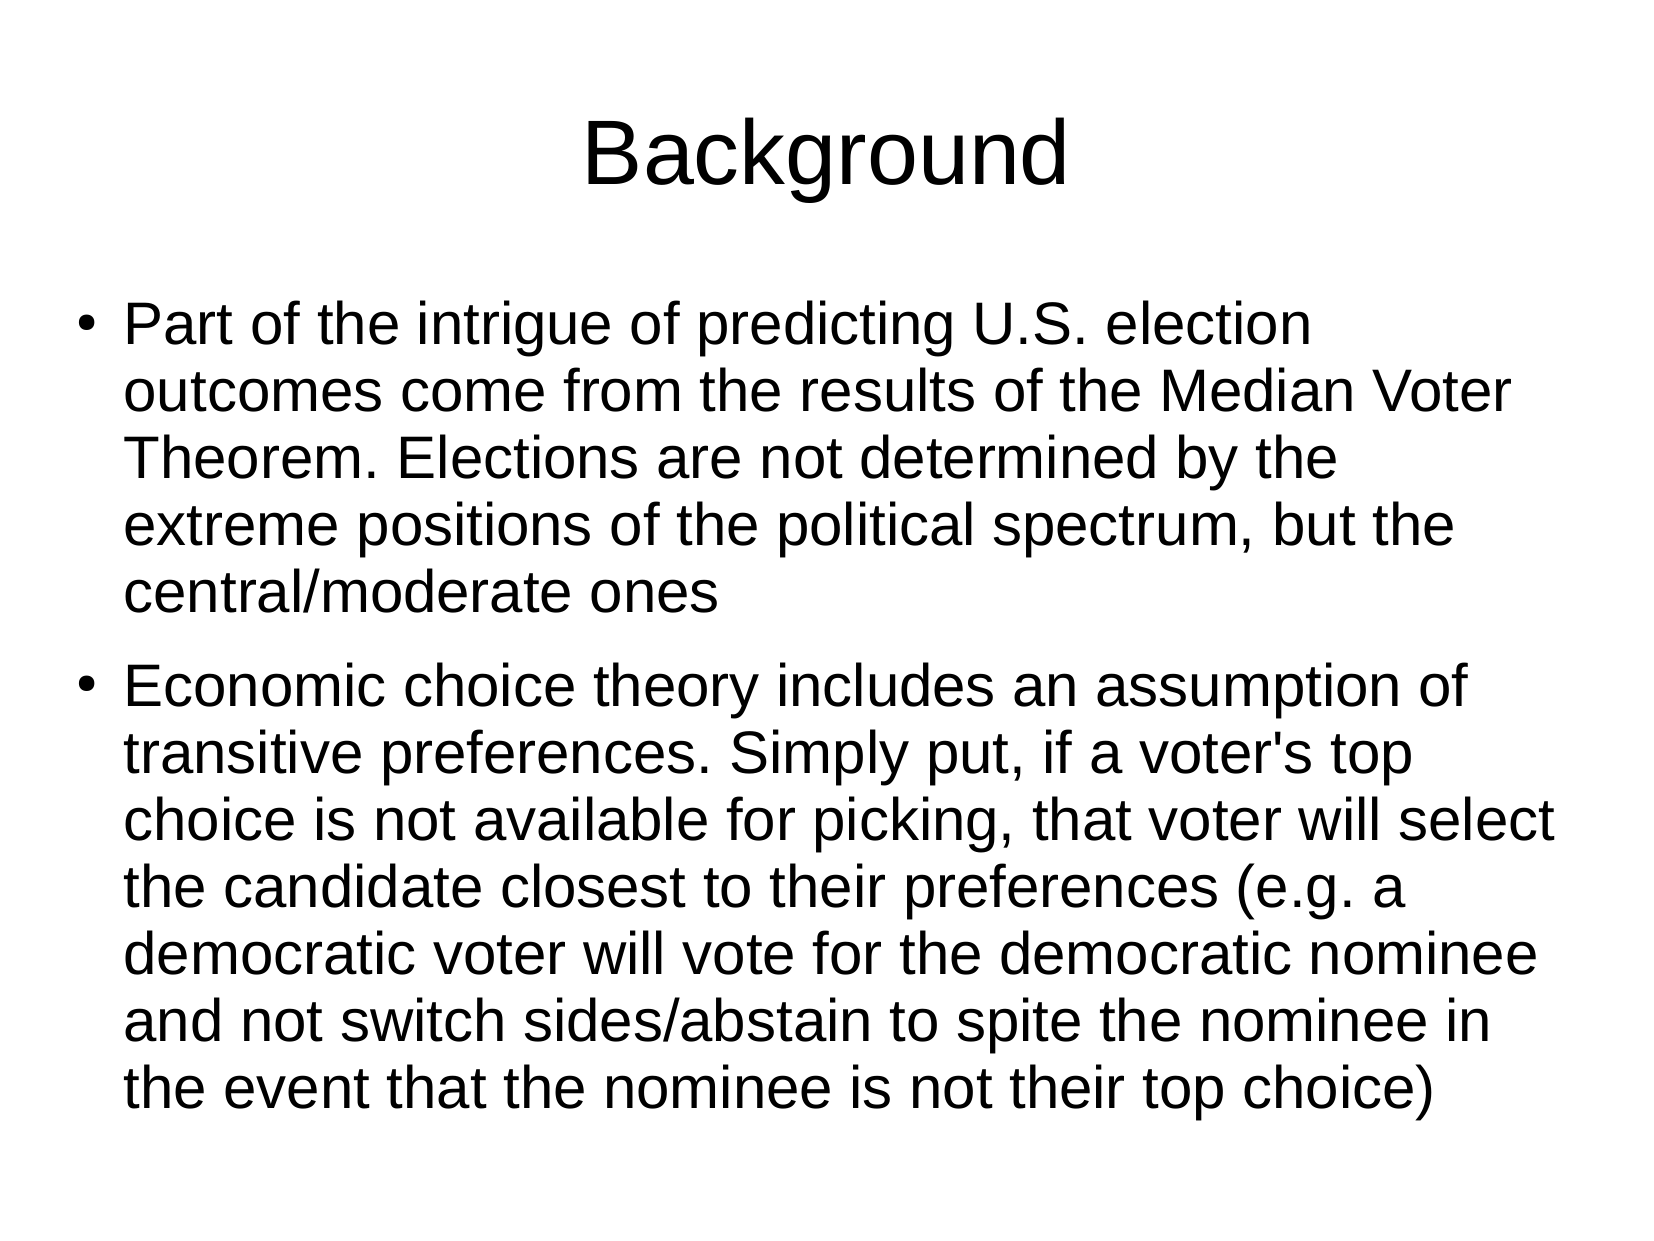

# Background
Part of the intrigue of predicting U.S. election outcomes come from the results of the Median Voter Theorem. Elections are not determined by the extreme positions of the political spectrum, but the central/moderate ones
Economic choice theory includes an assumption of transitive preferences. Simply put, if a voter's top choice is not available for picking, that voter will select the candidate closest to their preferences (e.g. a democratic voter will vote for the democratic nominee and not switch sides/abstain to spite the nominee in the event that the nominee is not their top choice)